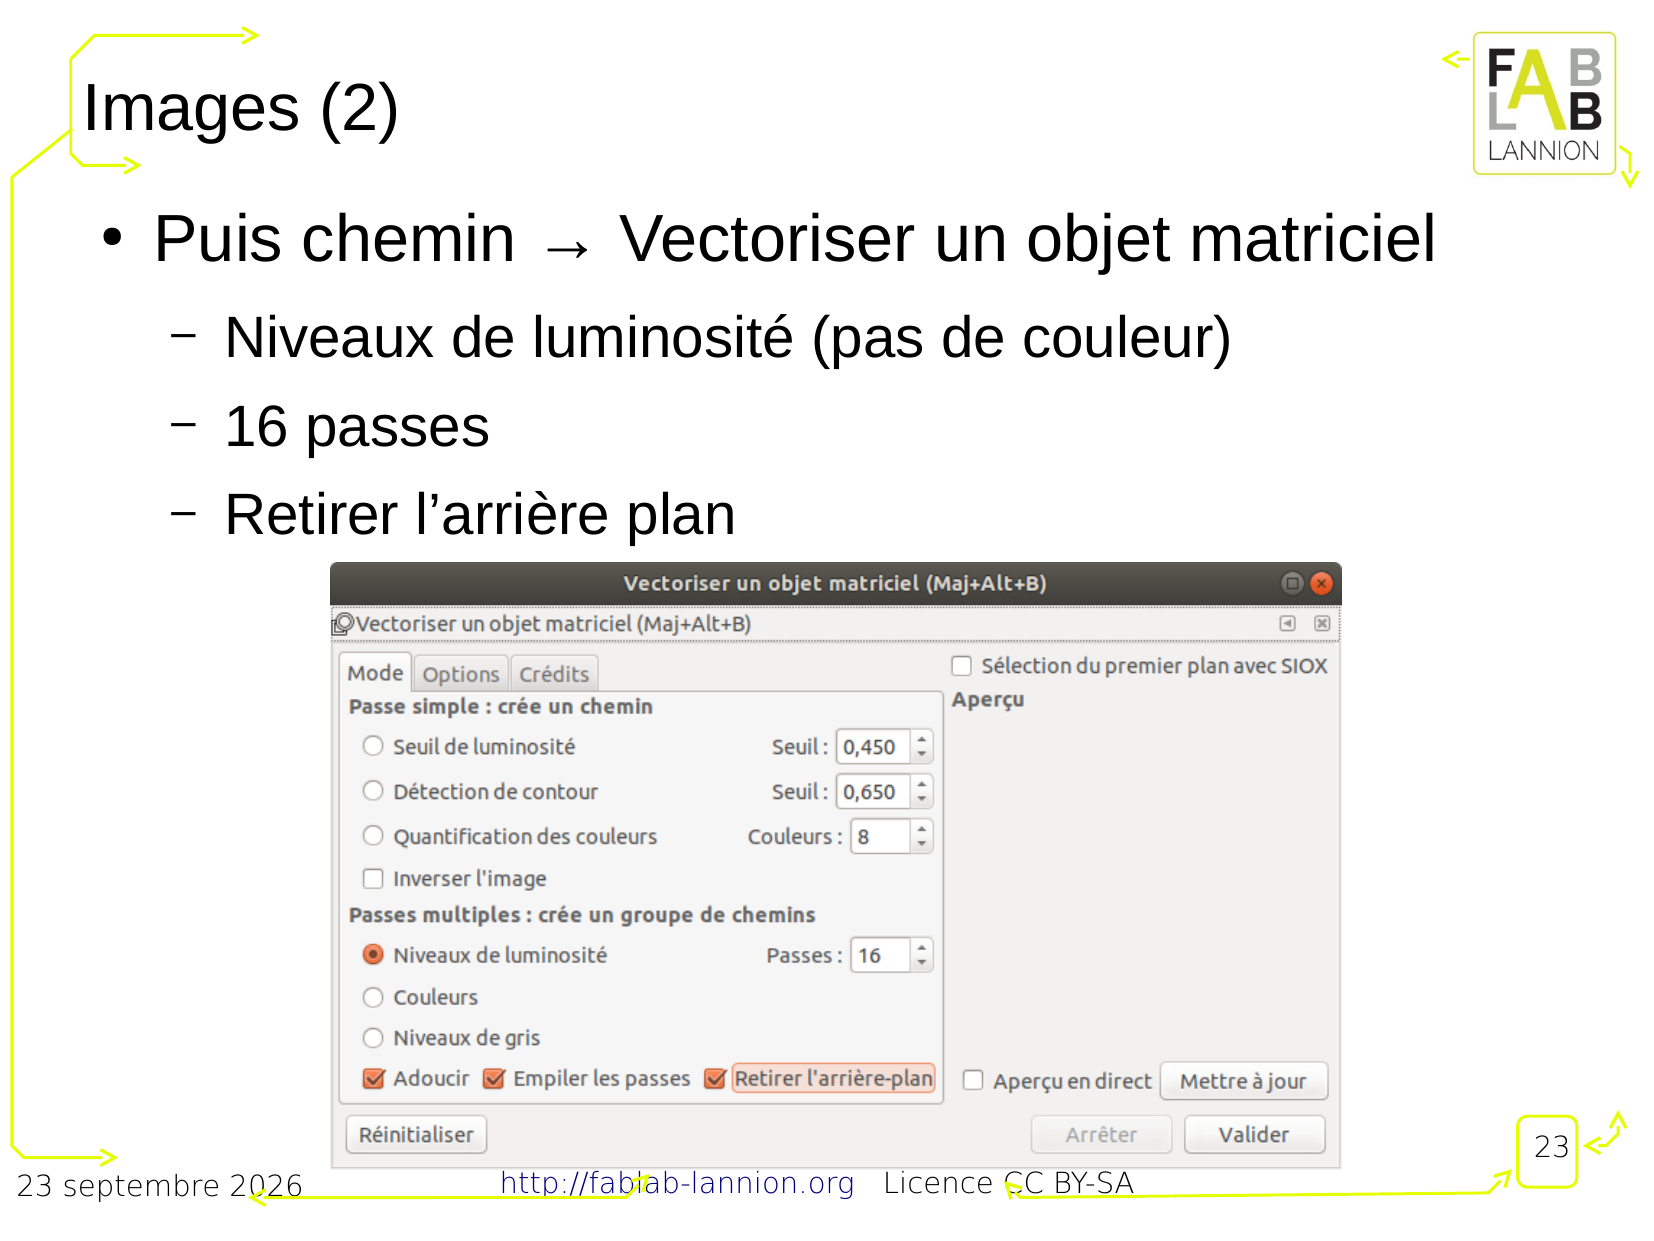

# Images (2)
Puis chemin → Vectoriser un objet matriciel
Niveaux de luminosité (pas de couleur)
16 passes
Retirer l’arrière plan
23